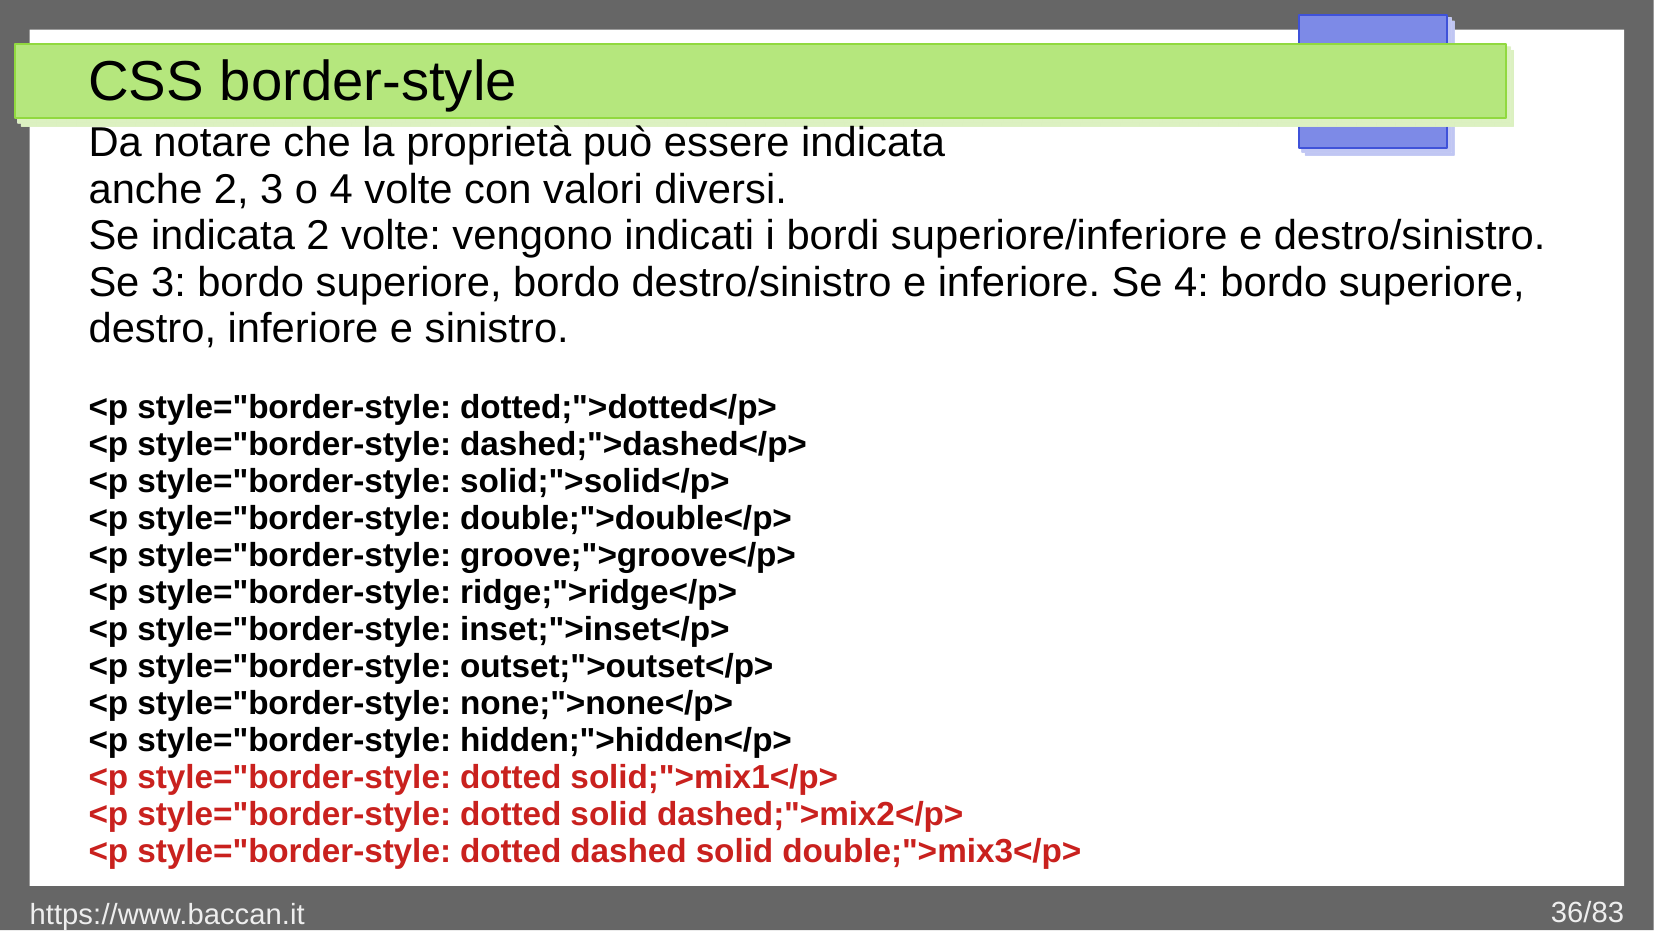

# CSS border-style
Da notare che la proprietà può essere indicata
anche 2, 3 o 4 volte con valori diversi.
Se indicata 2 volte: vengono indicati i bordi superiore/inferiore e destro/sinistro. Se 3: bordo superiore, bordo destro/sinistro e inferiore. Se 4: bordo superiore, destro, inferiore e sinistro.
<p style="border-style: dotted;">dotted</p>
<p style="border-style: dashed;">dashed</p>
<p style="border-style: solid;">solid</p>
<p style="border-style: double;">double</p>
<p style="border-style: groove;">groove</p>
<p style="border-style: ridge;">ridge</p>
<p style="border-style: inset;">inset</p>
<p style="border-style: outset;">outset</p>
<p style="border-style: none;">none</p>
<p style="border-style: hidden;">hidden</p>
<p style="border-style: dotted solid;">mix1</p>
<p style="border-style: dotted solid dashed;">mix2</p>
<p style="border-style: dotted dashed solid double;">mix3</p>
36
https://www.baccan.it